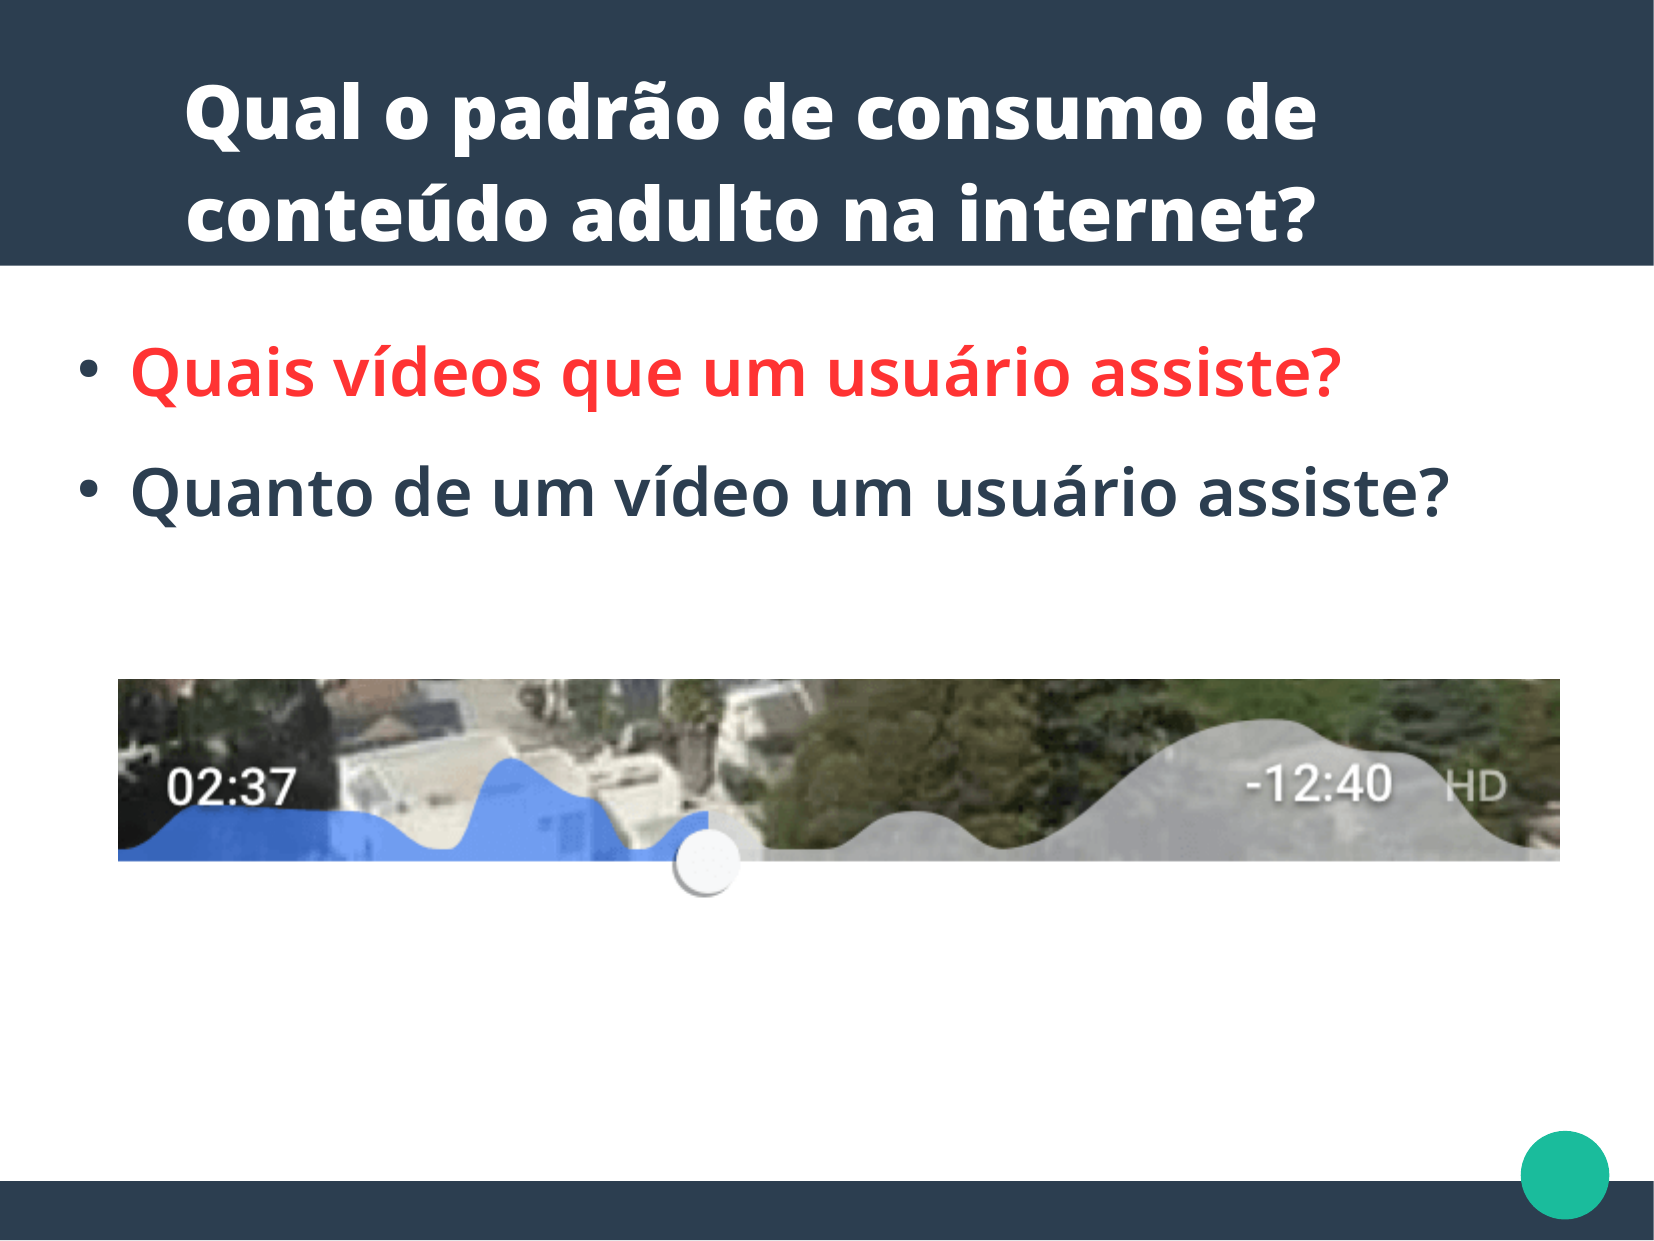

Qual o padrão de consumo de conteúdo adulto na internet?
# Quais vídeos que um usuário assiste?
Quanto de um vídeo um usuário assiste?